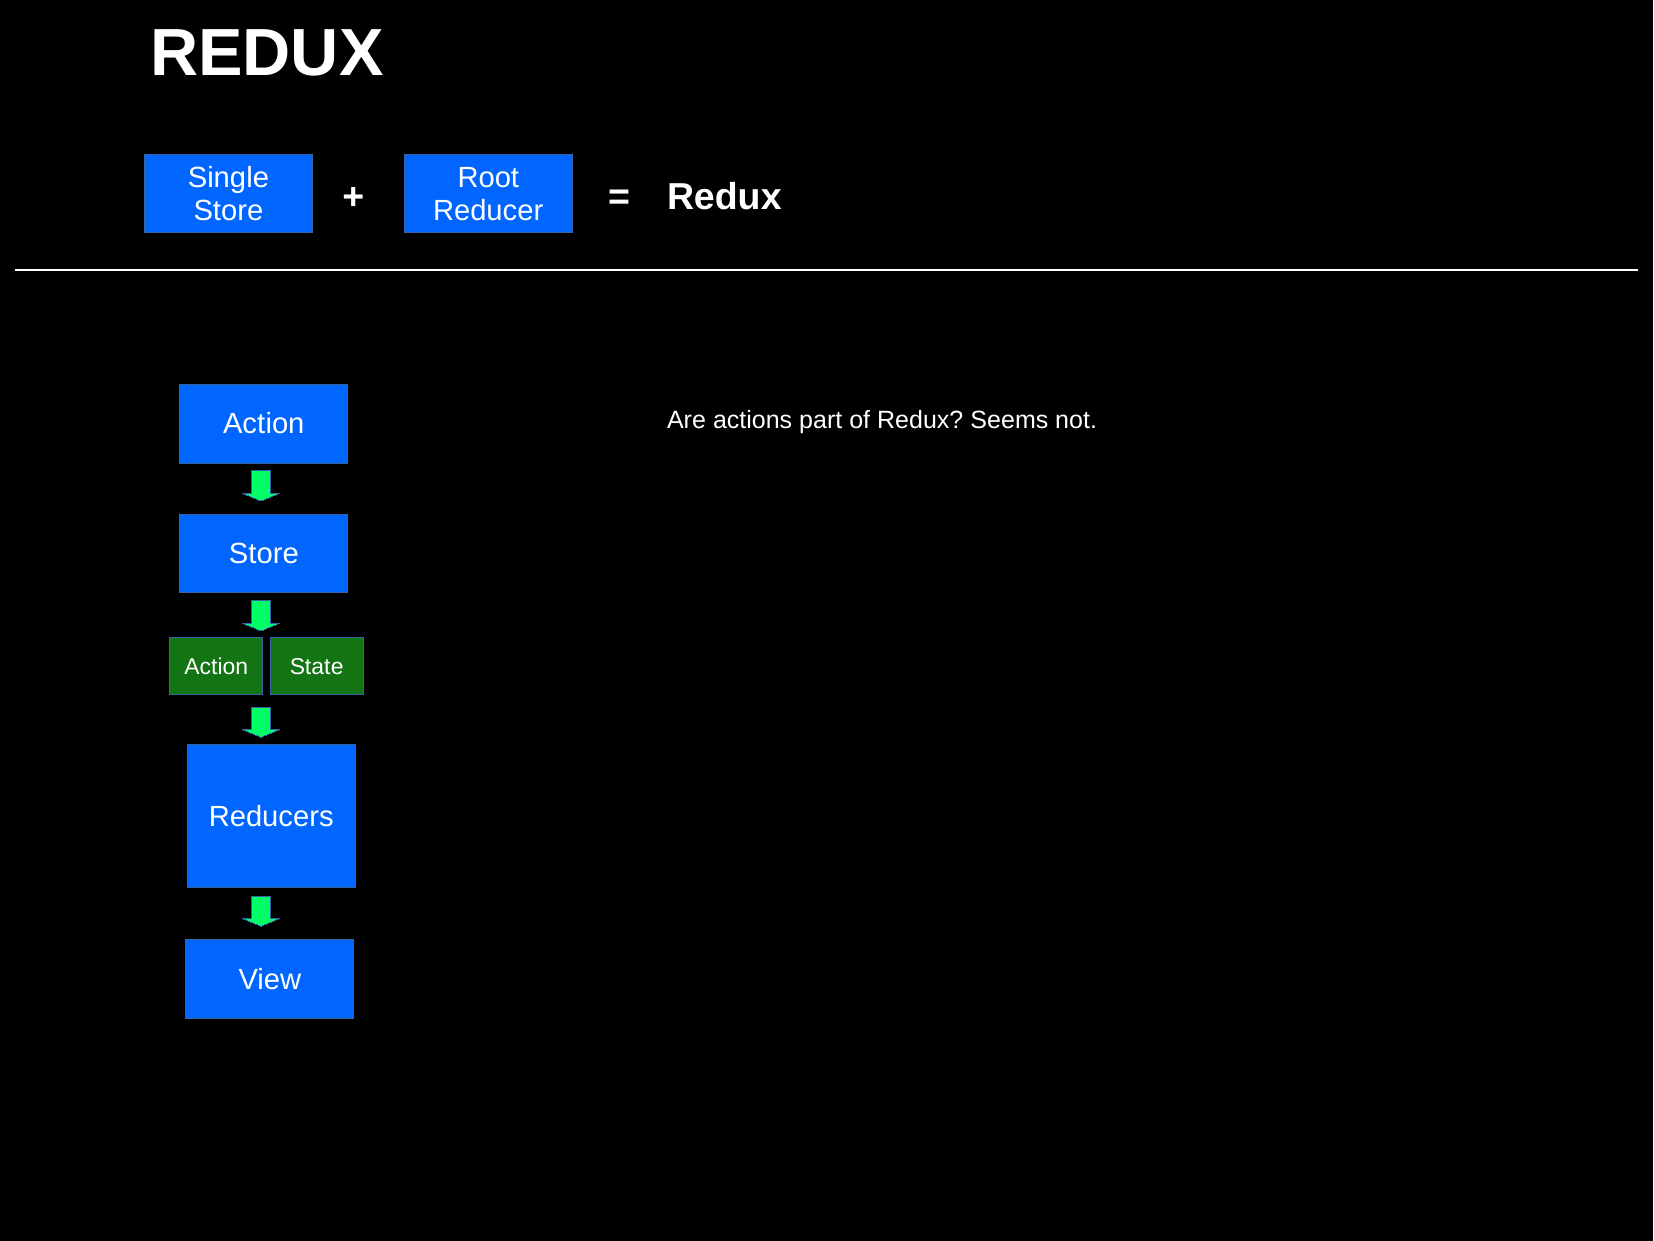

REDUX
Single
Store
Root
Reducer
+
=
Redux
Action
Are actions part of Redux? Seems not.
Store
Action
State
Reducers
View